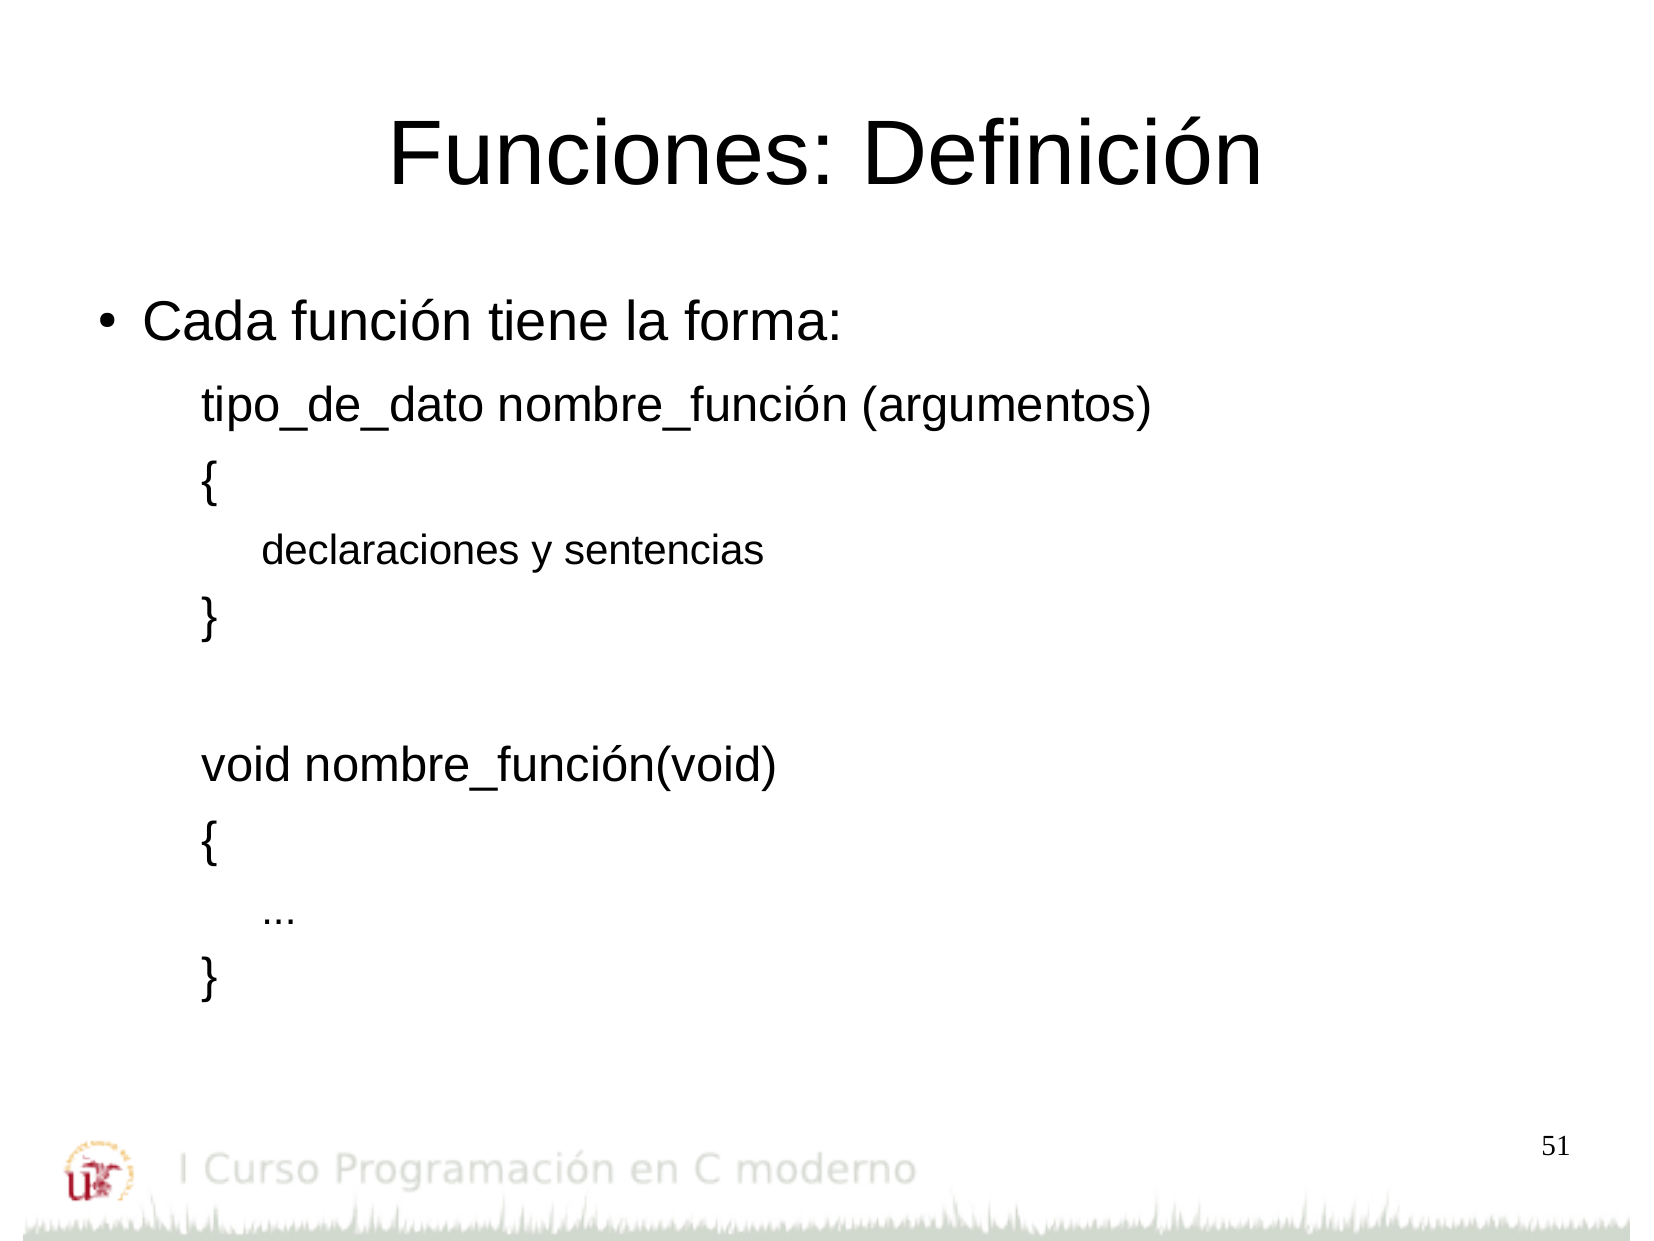

# Funciones: Definición
Cada función tiene la forma:
tipo_de_dato nombre_función (argumentos)
{
declaraciones y sentencias
}
void nombre_función(void)
{
...
}
51